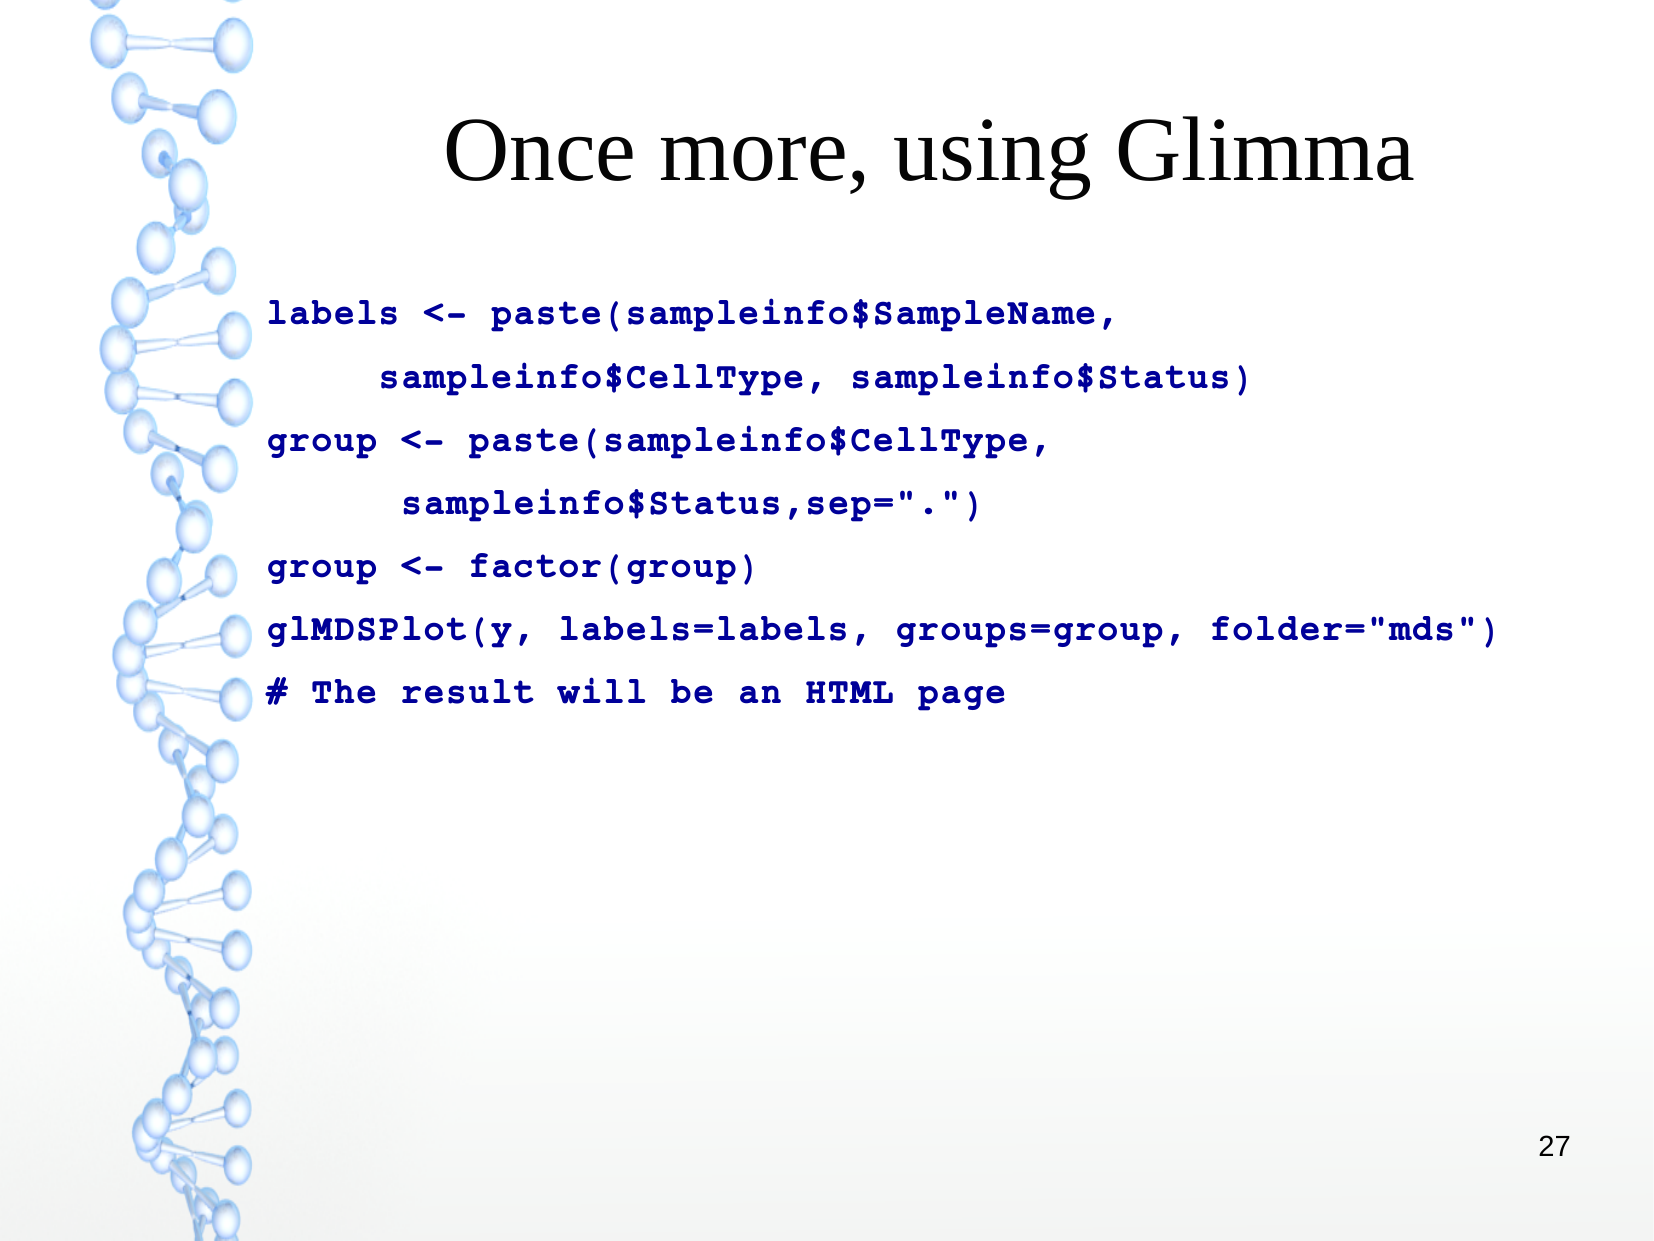

# Once more, using Glimma
labels <- paste(sampleinfo$SampleName,
 sampleinfo$CellType, sampleinfo$Status)
group <- paste(sampleinfo$CellType,
 sampleinfo$Status,sep=".")
group <- factor(group)
glMDSPlot(y, labels=labels, groups=group, folder="mds")
# The result will be an HTML page
27